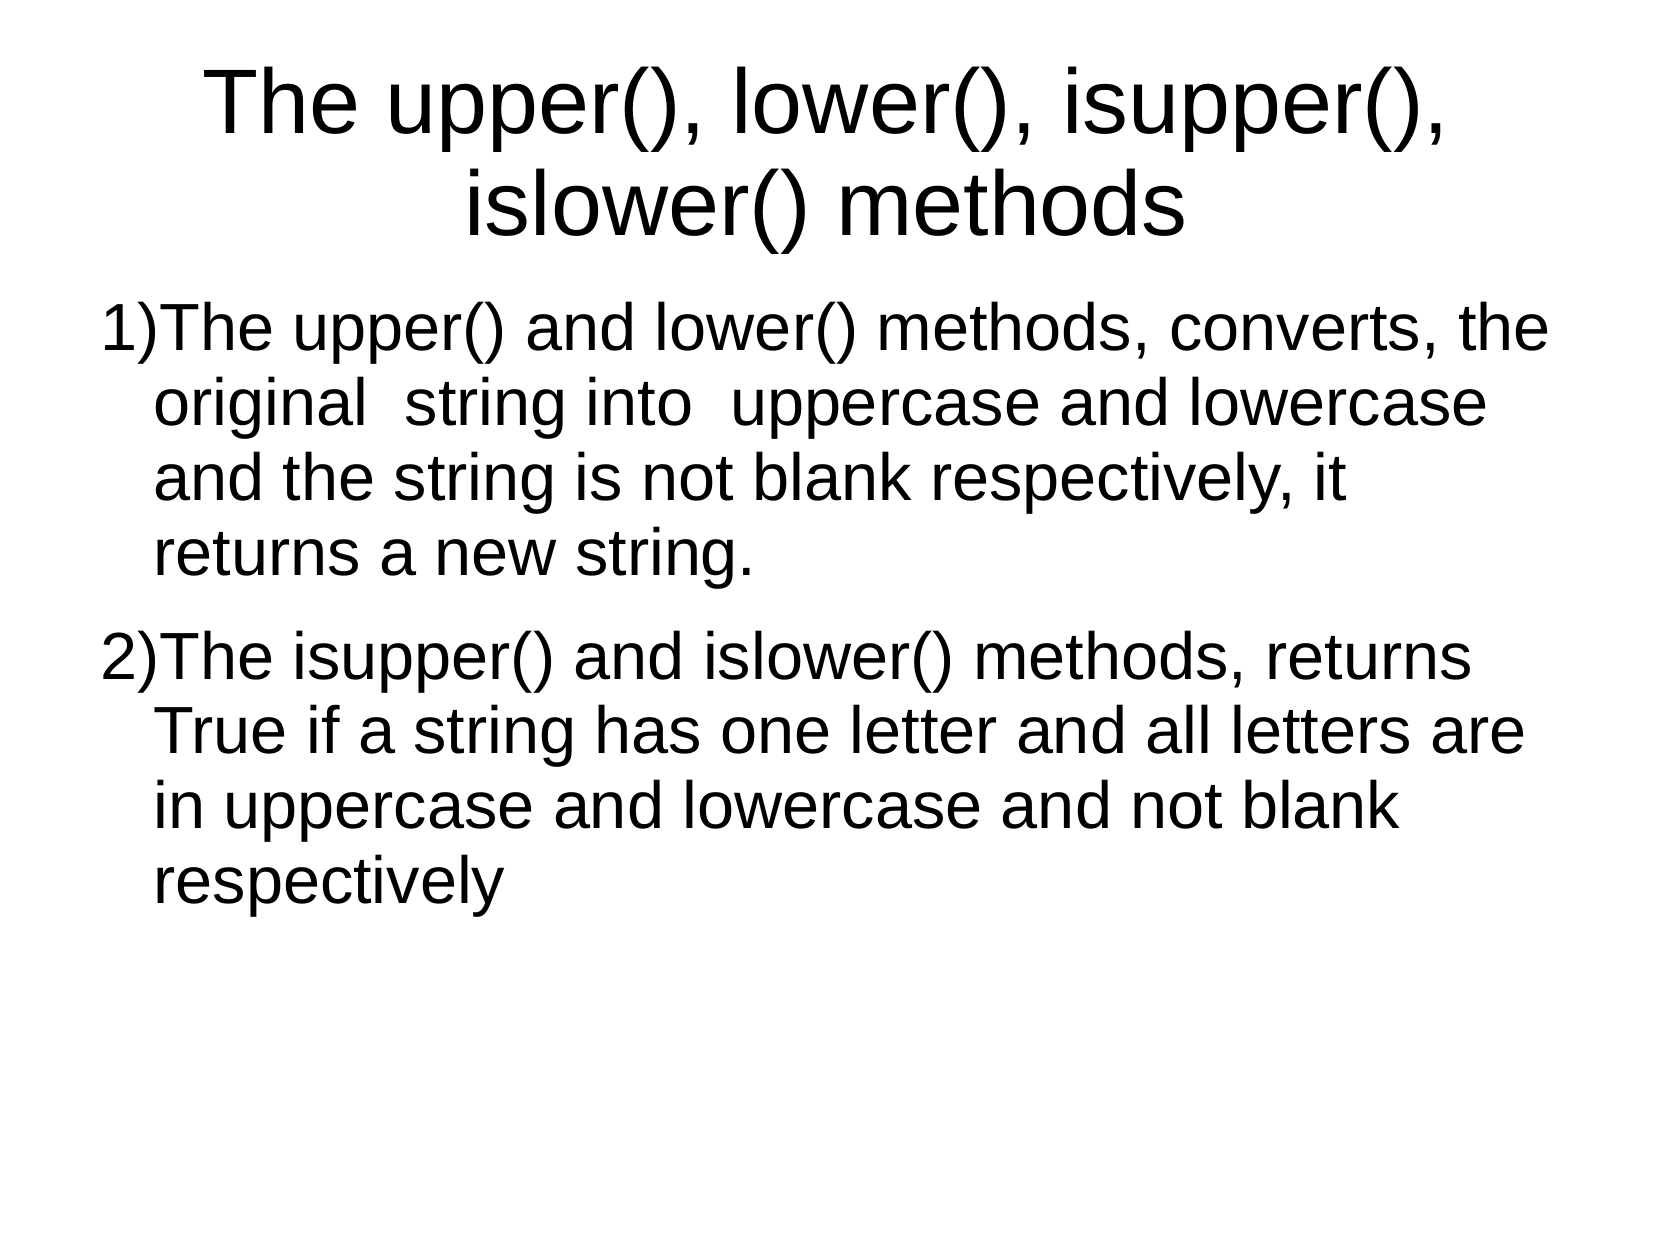

# The upper(), lower(), isupper(), islower() methods
The upper() and lower() methods, converts, the original string into uppercase and lowercase and the string is not blank respectively, it returns a new string.
The isupper() and islower() methods, returns True if a string has one letter and all letters are in uppercase and lowercase and not blank respectively